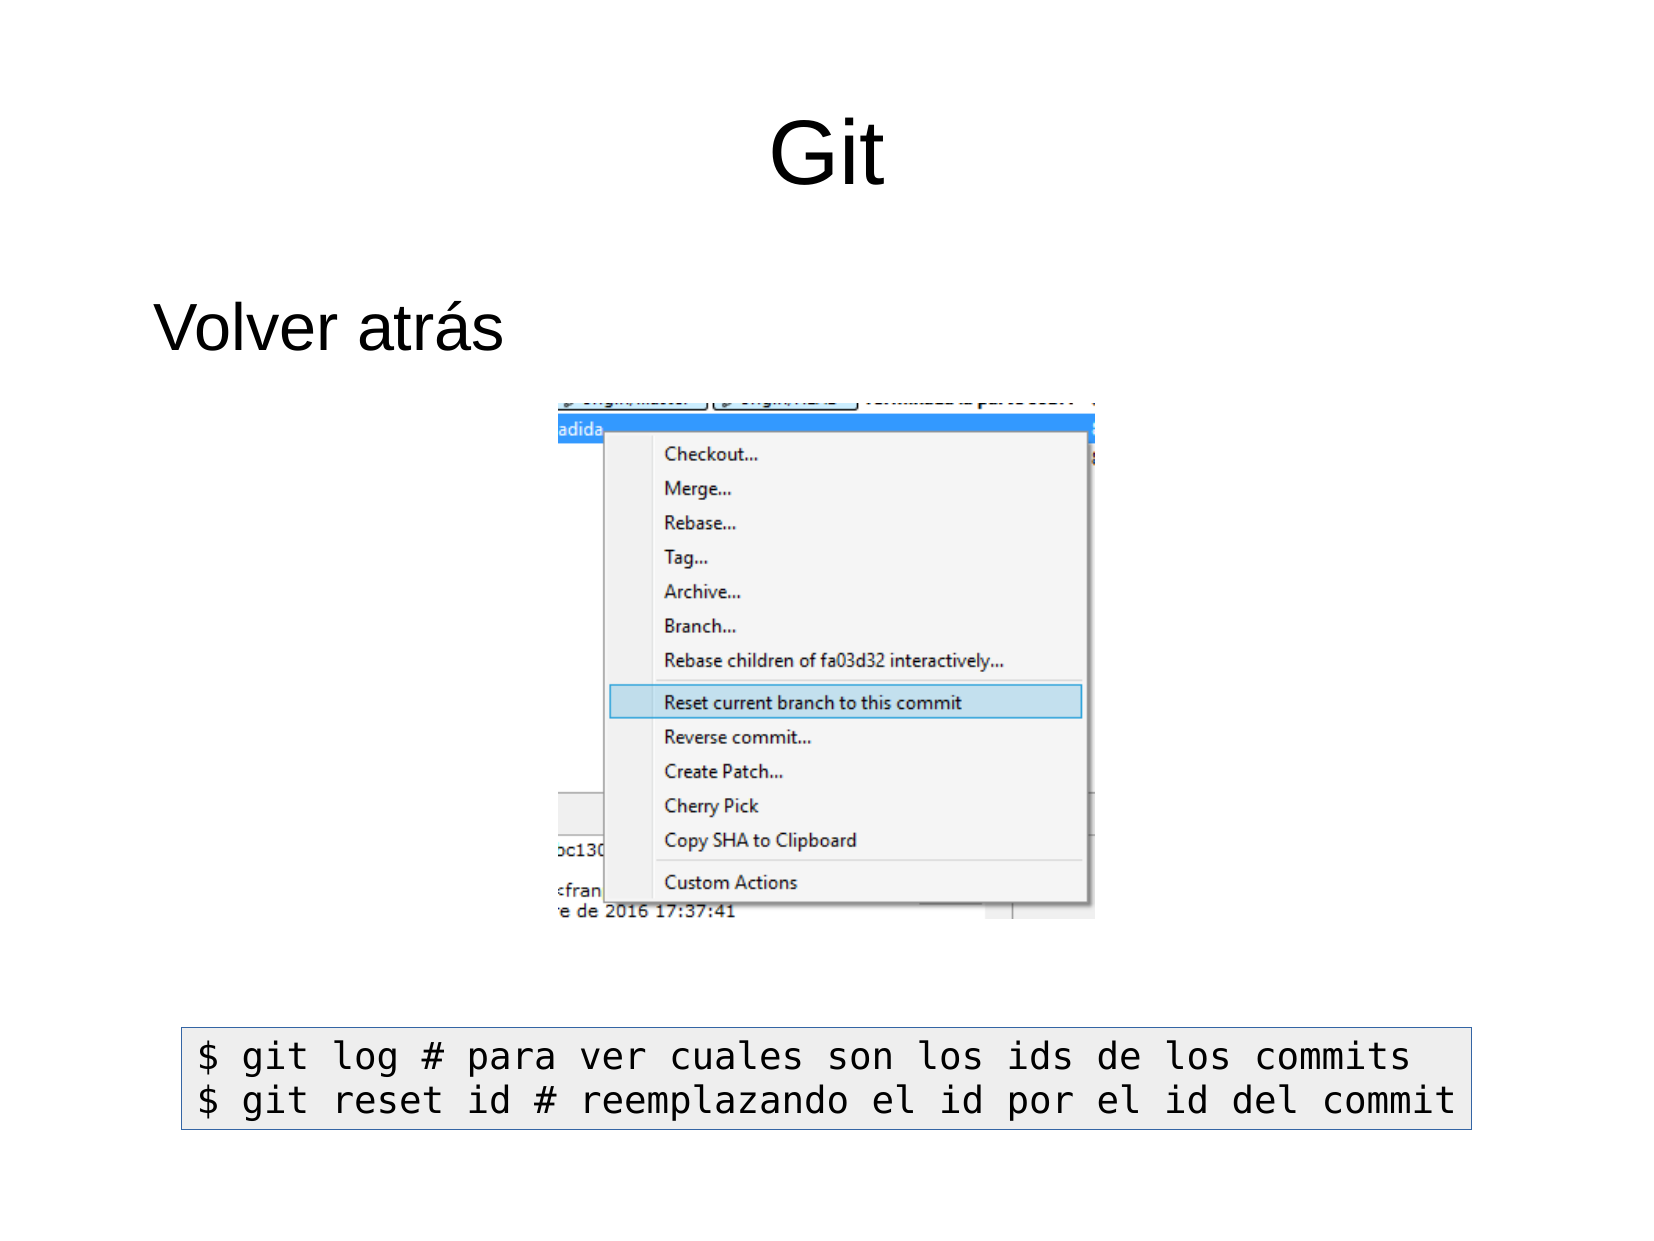

# Git
Volver atrás
$ git log # para ver cuales son los ids de los commits
$ git reset id # reemplazando el id por el id del commit